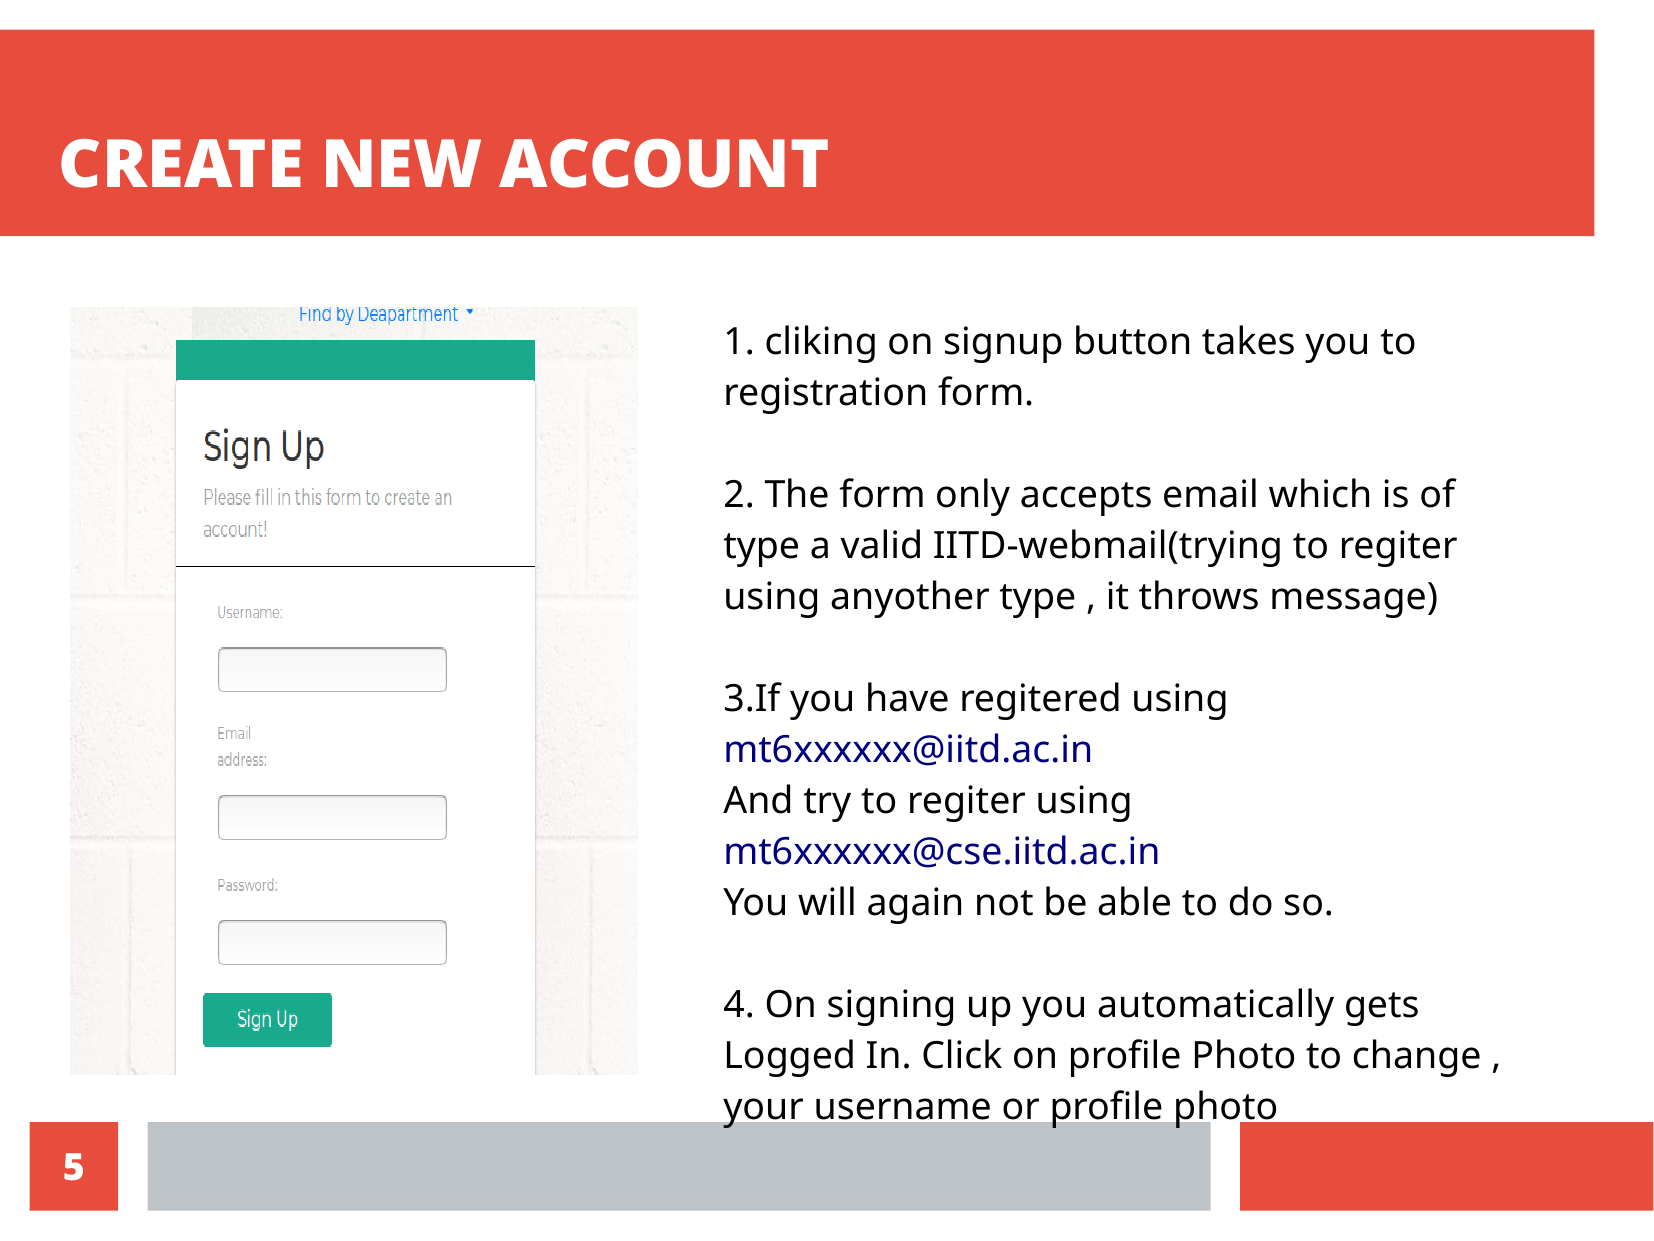

# CREATE NEW ACCOUNT
1. cliking on signup button takes you to registration form.
2. The form only accepts email which is of type a valid IITD-webmail(trying to regiter using anyother type , it throws message)
3.If you have regitered using mt6xxxxxx@iitd.ac.in
And try to regiter using mt6xxxxxx@cse.iitd.ac.in
You will again not be able to do so.
4. On signing up you automatically gets Logged In. Click on profile Photo to change , your username or profile photo
5